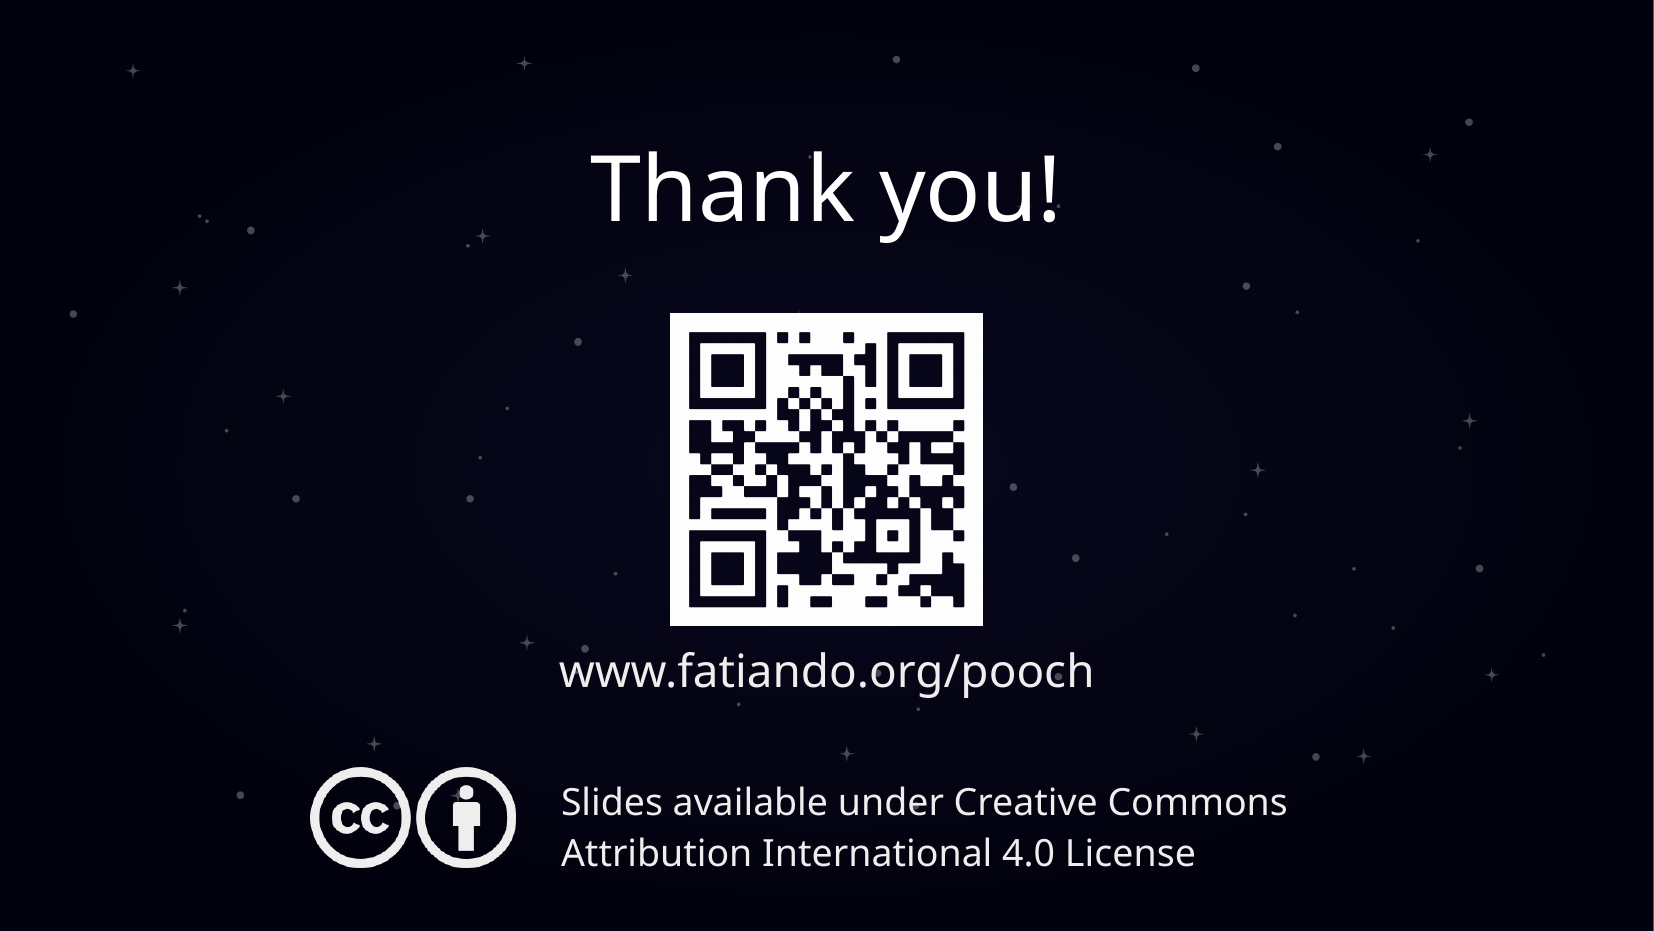

# Thank you!
www.fatiando.org/pooch
Slides available under Creative Commons Attribution International 4.0 License